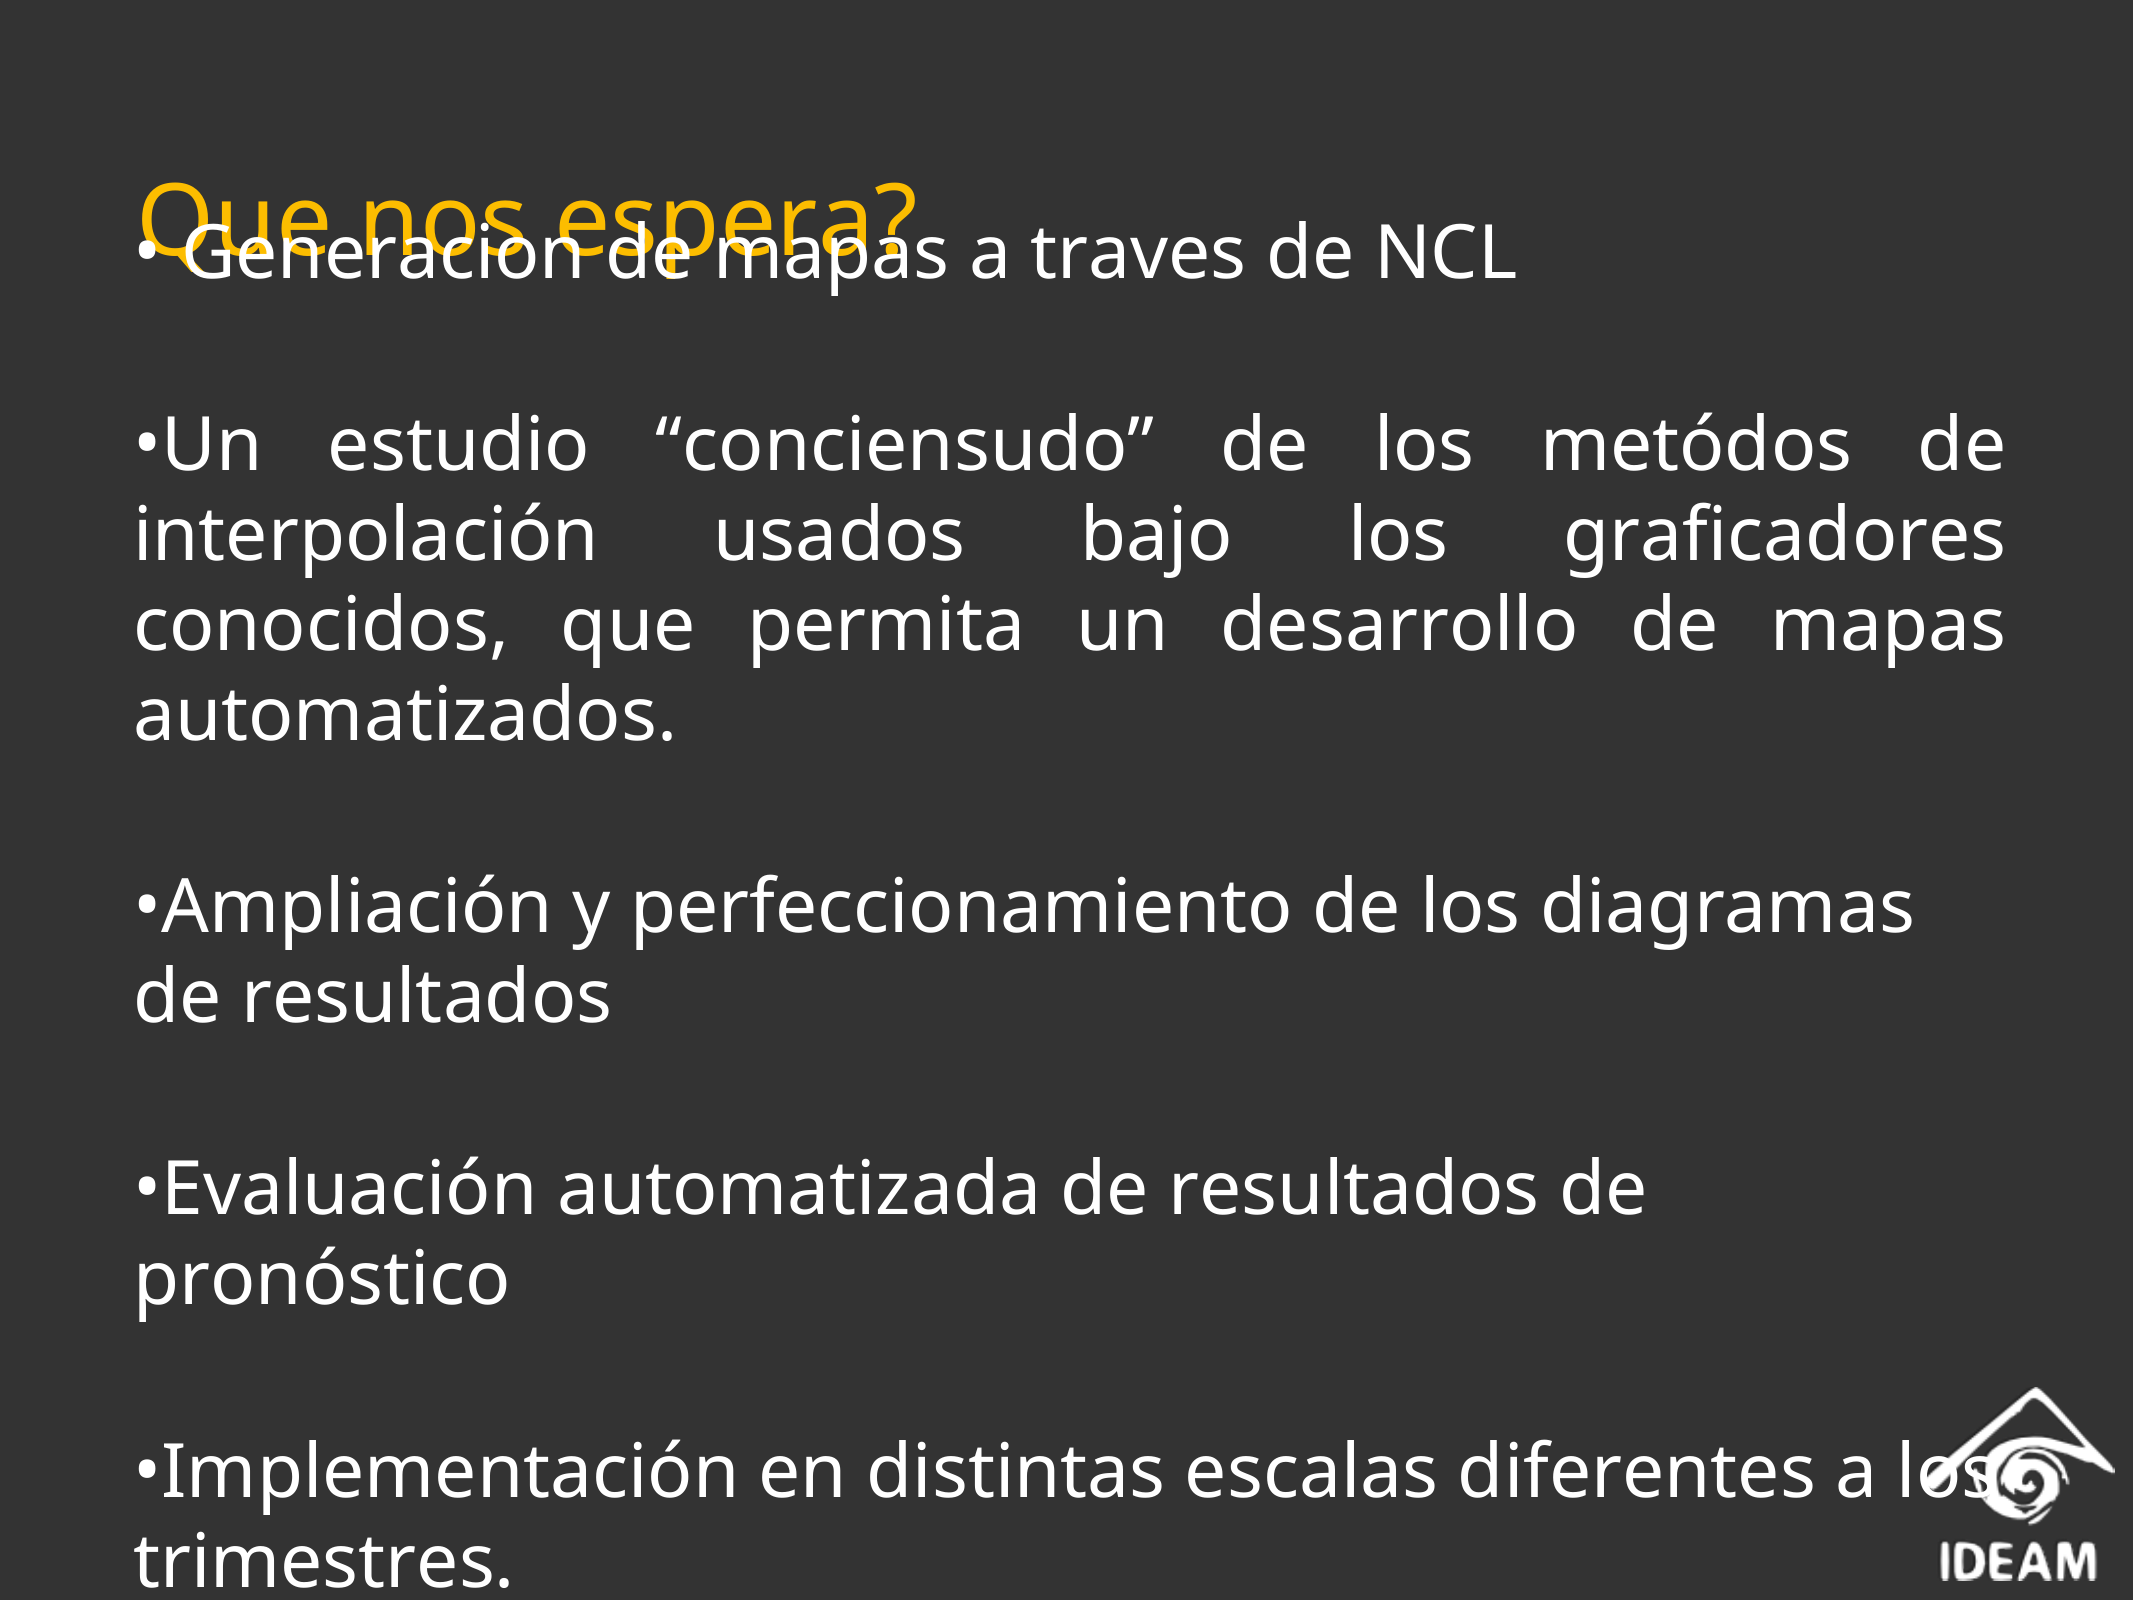

Que nos espera?
 Generacion de mapas a traves de NCL
Un estudio “conciensudo” de los metódos de interpolación usados bajo los graficadores conocidos, que permita un desarrollo de mapas automatizados.
Ampliación y perfeccionamiento de los diagramas de resultados
Evaluación automatizada de resultados de pronóstico
Implementación en distintas escalas diferentes a los trimestres.